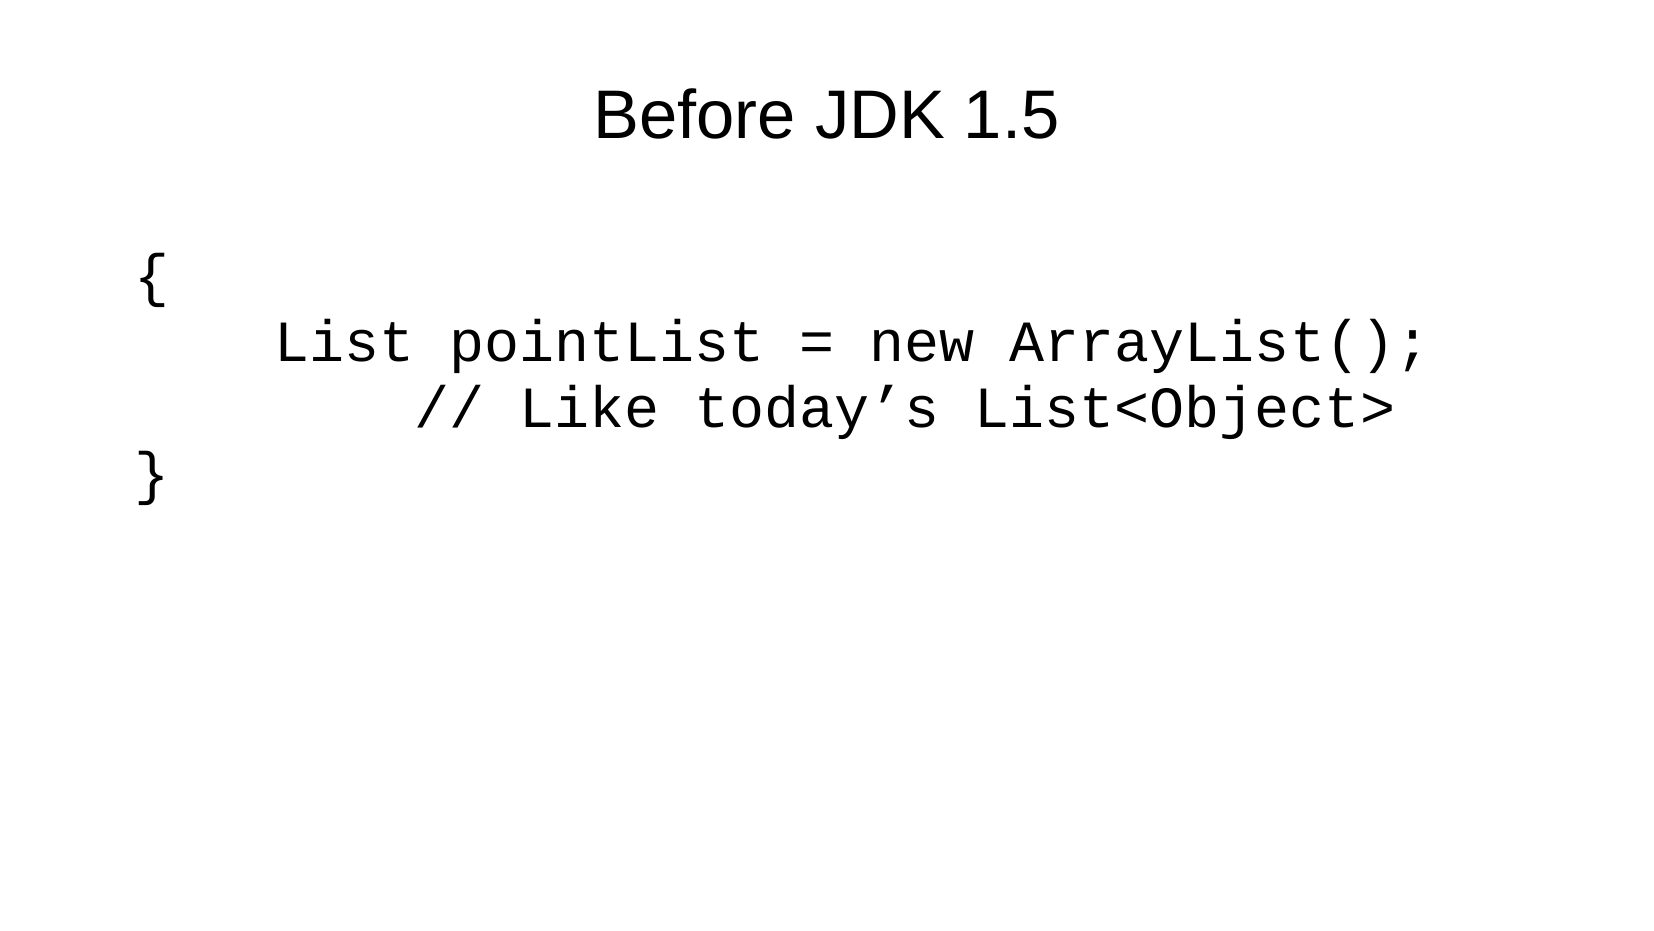

# Before JDK 1.5
{
 List pointList = new ArrayList();
 // Like today’s List<Object>
}